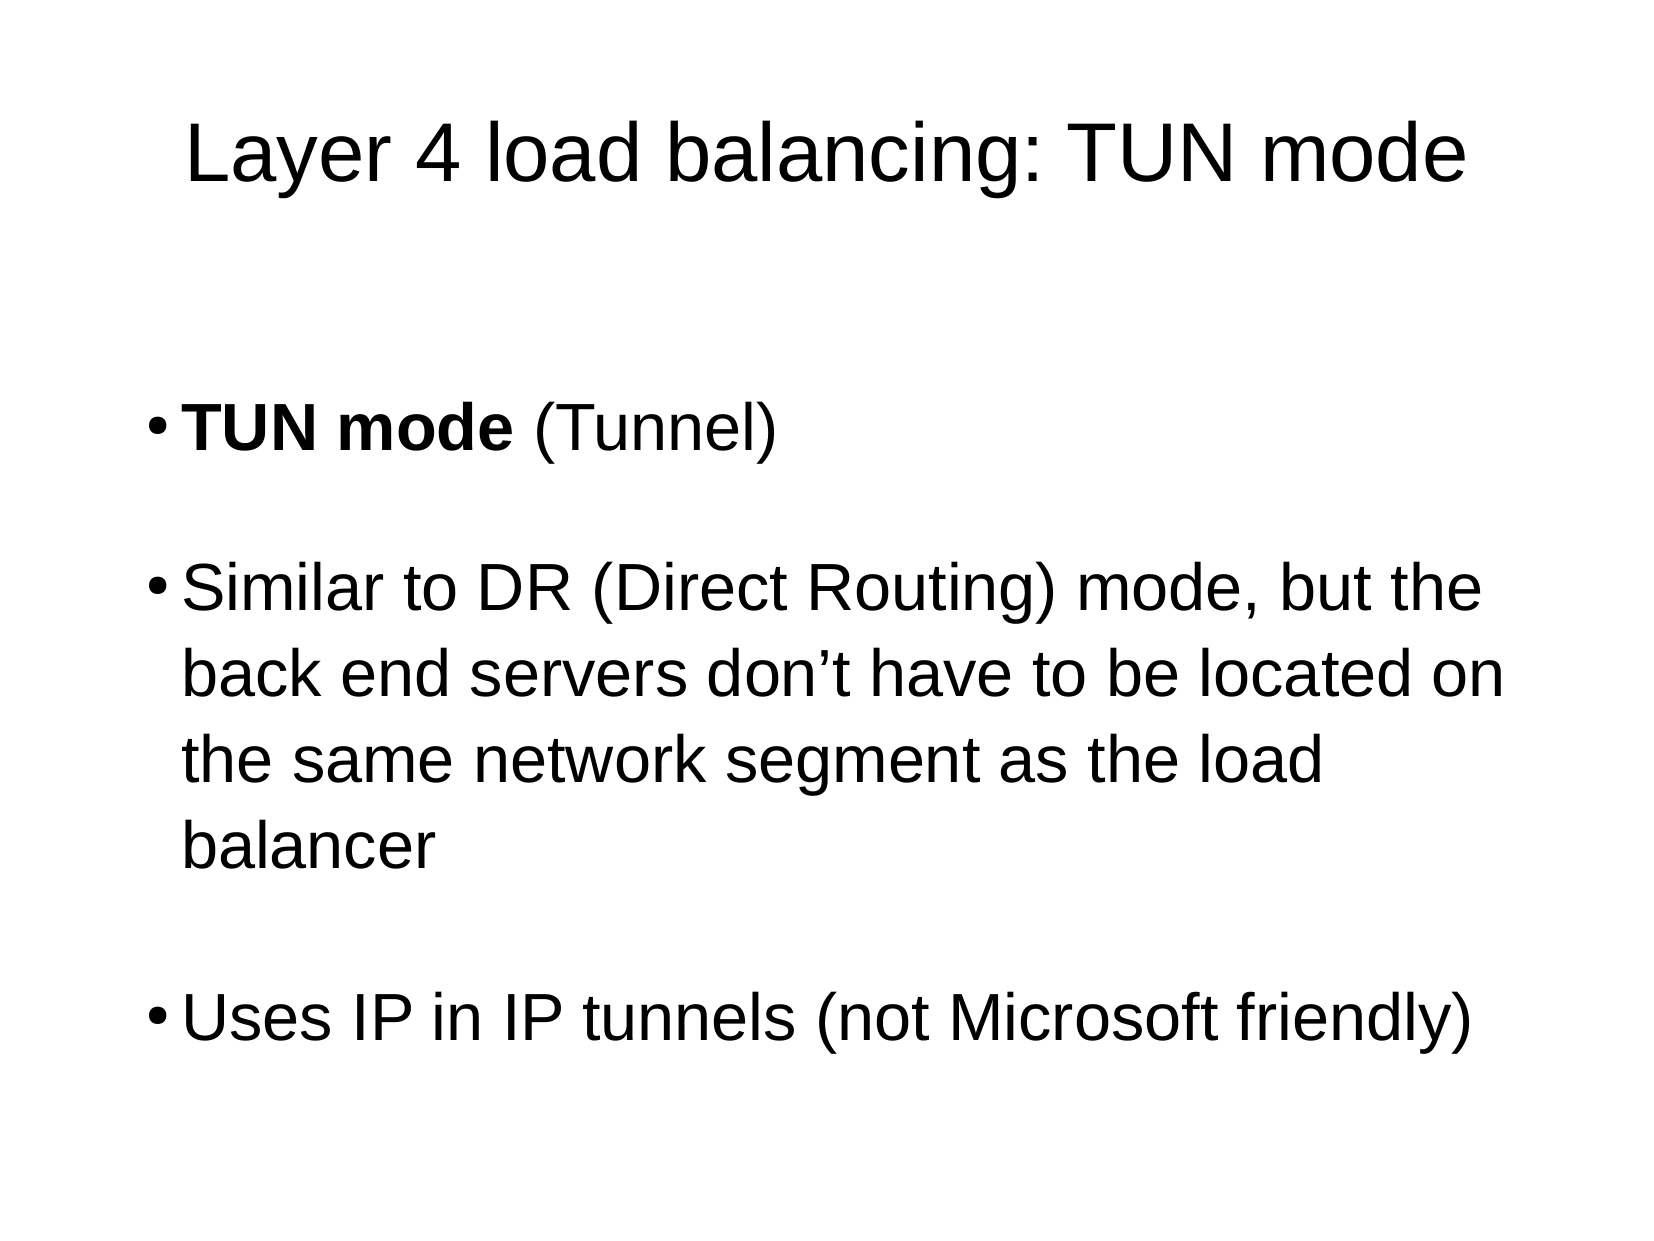

# Layer 4 load balancing: TUN mode
TUN mode (Tunnel)
Similar to DR (Direct Routing) mode, but the
back end servers don’t have to be located on
the same network segment as the load
balancer
Uses IP in IP tunnels (not Microsoft friendly)